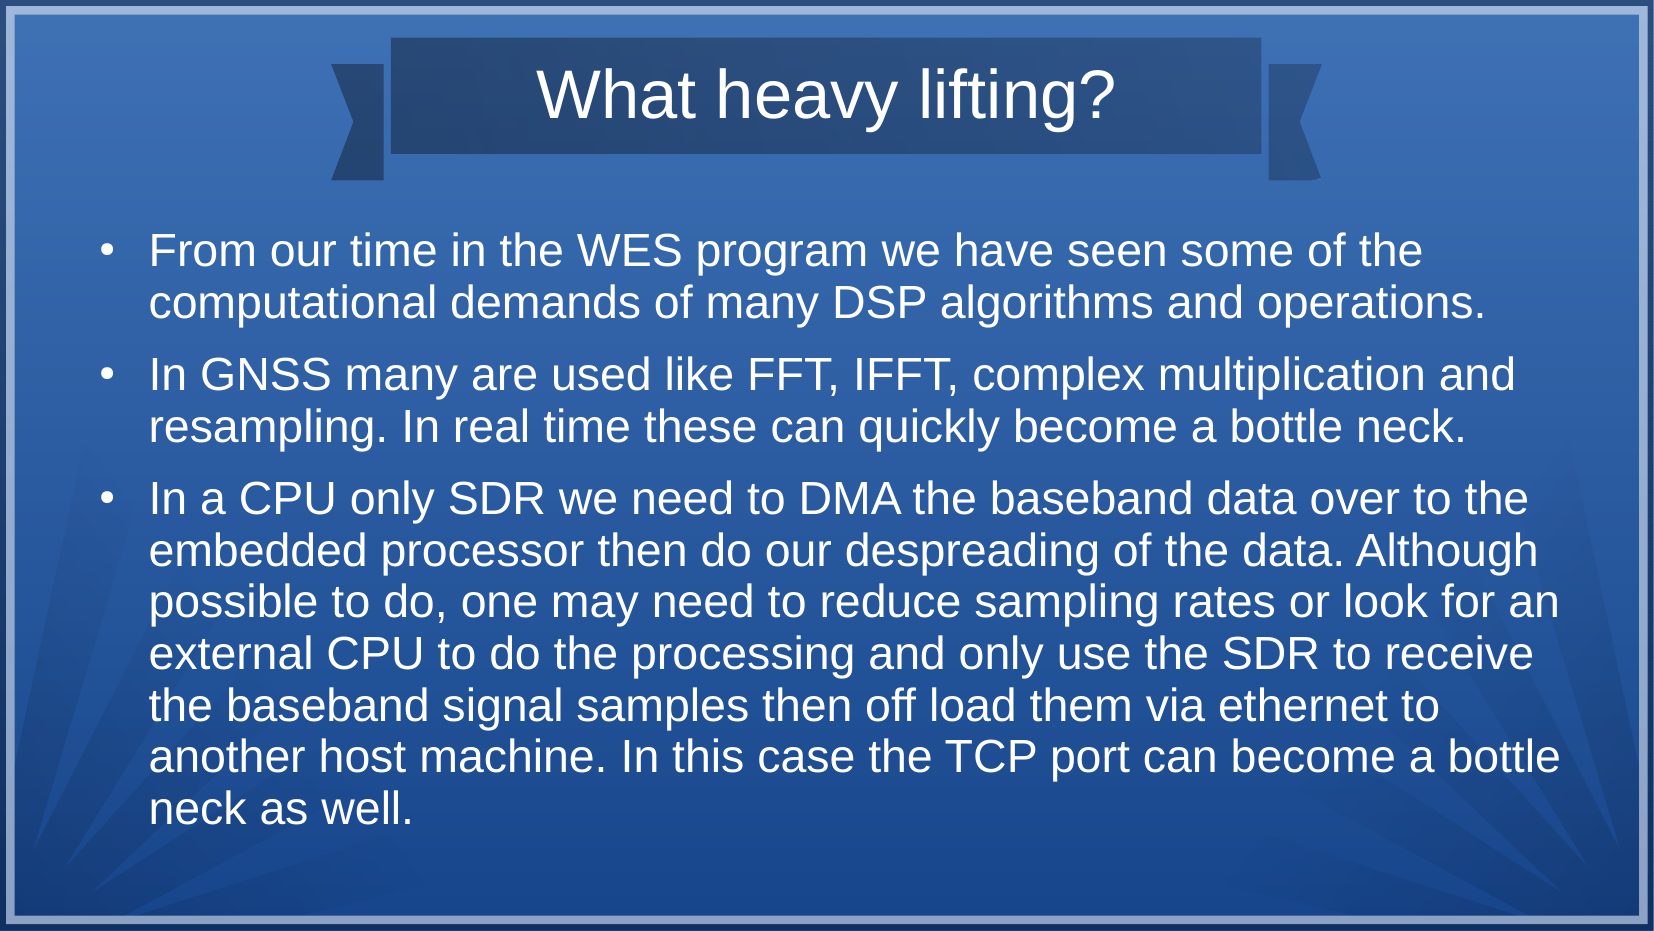

# What heavy lifting?
From our time in the WES program we have seen some of the computational demands of many DSP algorithms and operations.
In GNSS many are used like FFT, IFFT, complex multiplication and resampling. In real time these can quickly become a bottle neck.
In a CPU only SDR we need to DMA the baseband data over to the embedded processor then do our despreading of the data. Although possible to do, one may need to reduce sampling rates or look for an external CPU to do the processing and only use the SDR to receive the baseband signal samples then off load them via ethernet to another host machine. In this case the TCP port can become a bottle neck as well.